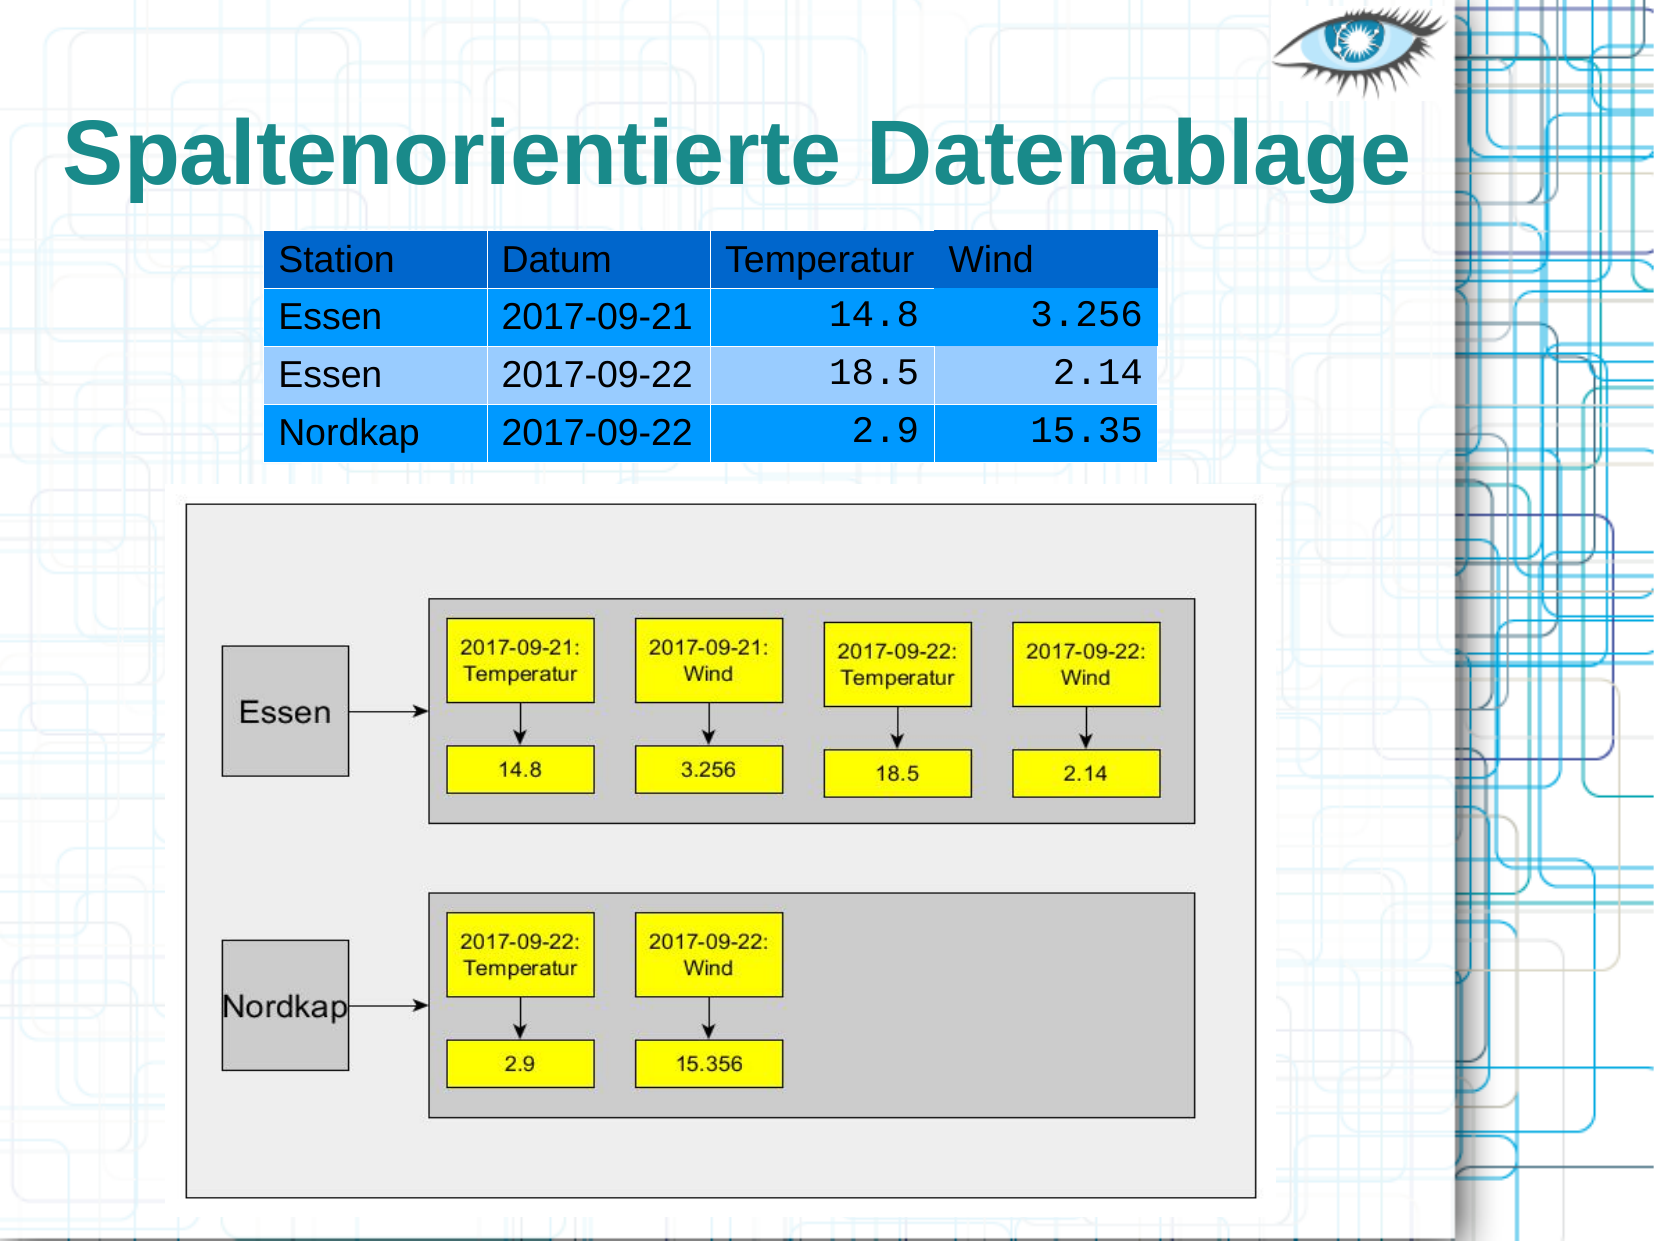

# Spaltenorientierte Datenablage
| Station | Datum | Temperatur | Wind |
| --- | --- | --- | --- |
| Essen | 2017-09-21 | 14.8 | 3.256 |
| Essen | 2017-09-22 | 18.5 | 2.14 |
| Nordkap | 2017-09-22 | 2.9 | 15.35 |